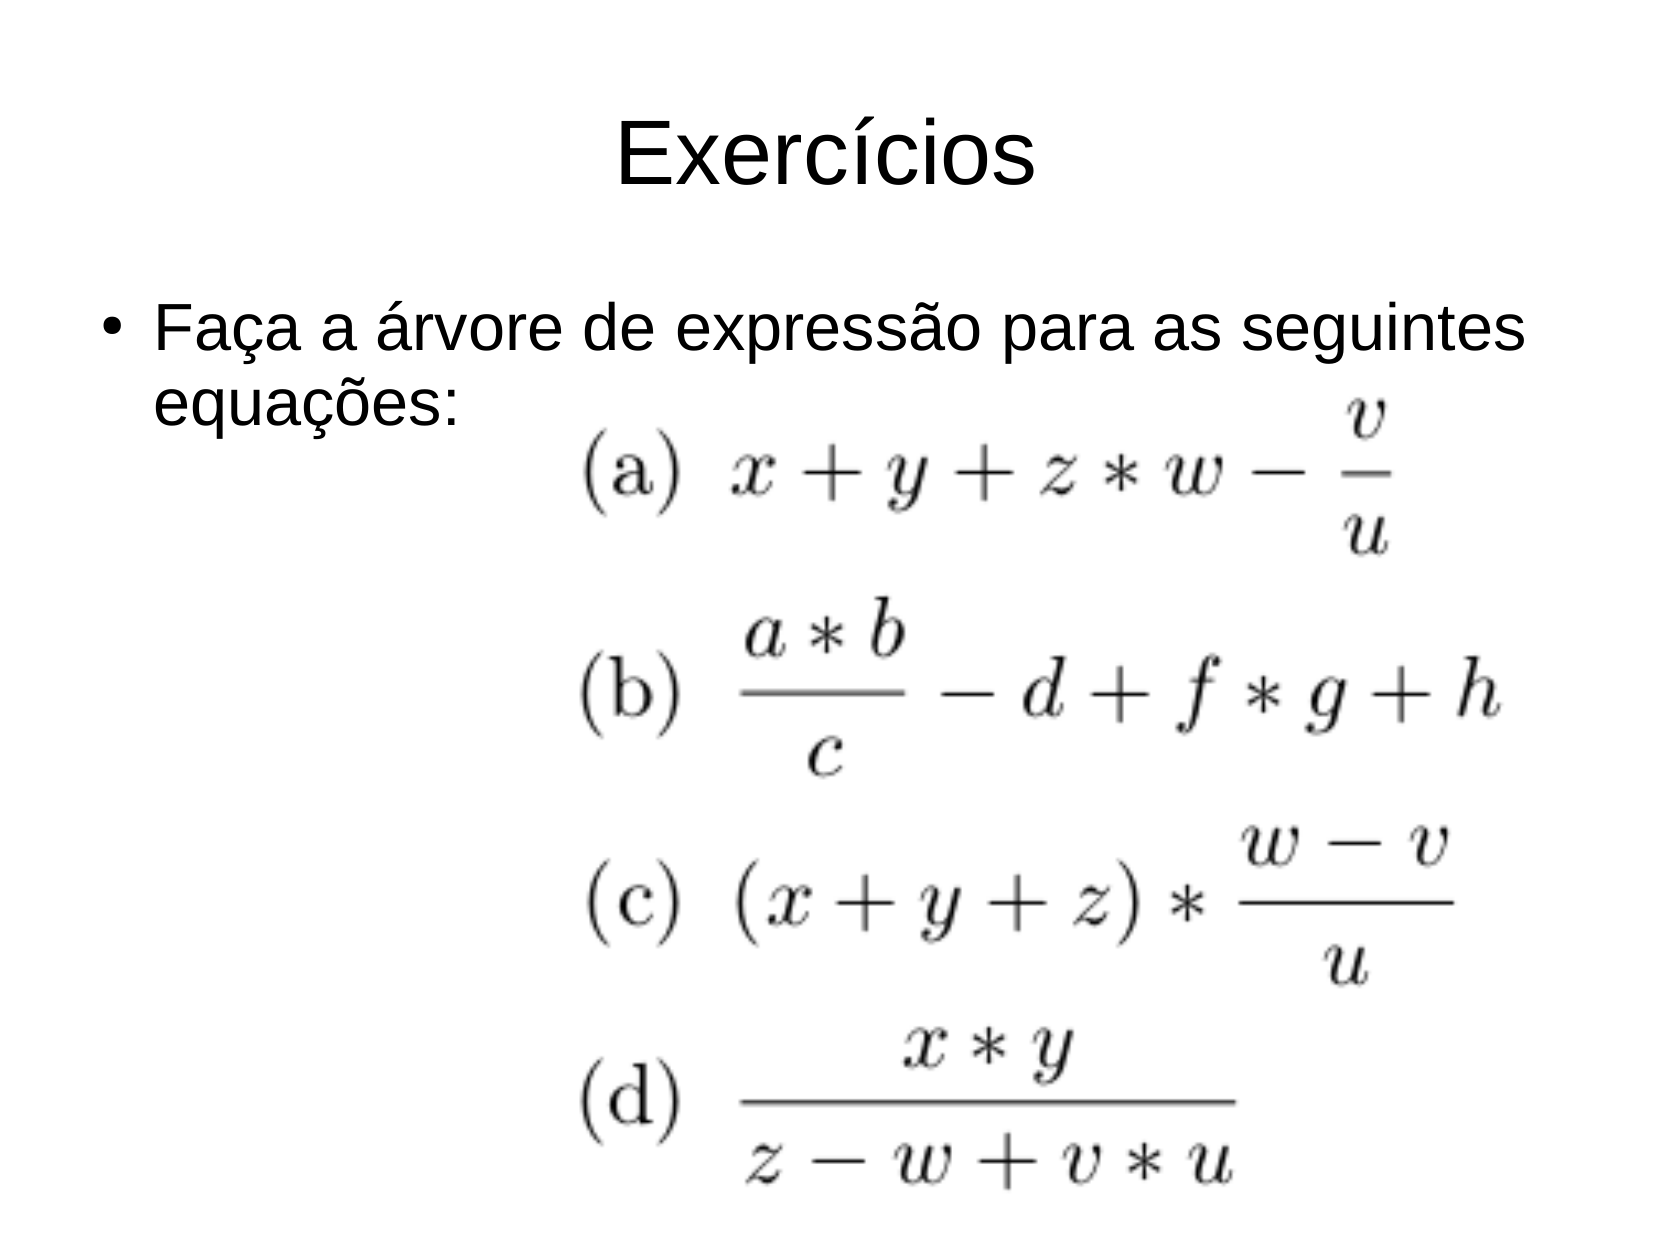

# Exercícios
Faça a árvore de expressão para as seguintes equações: